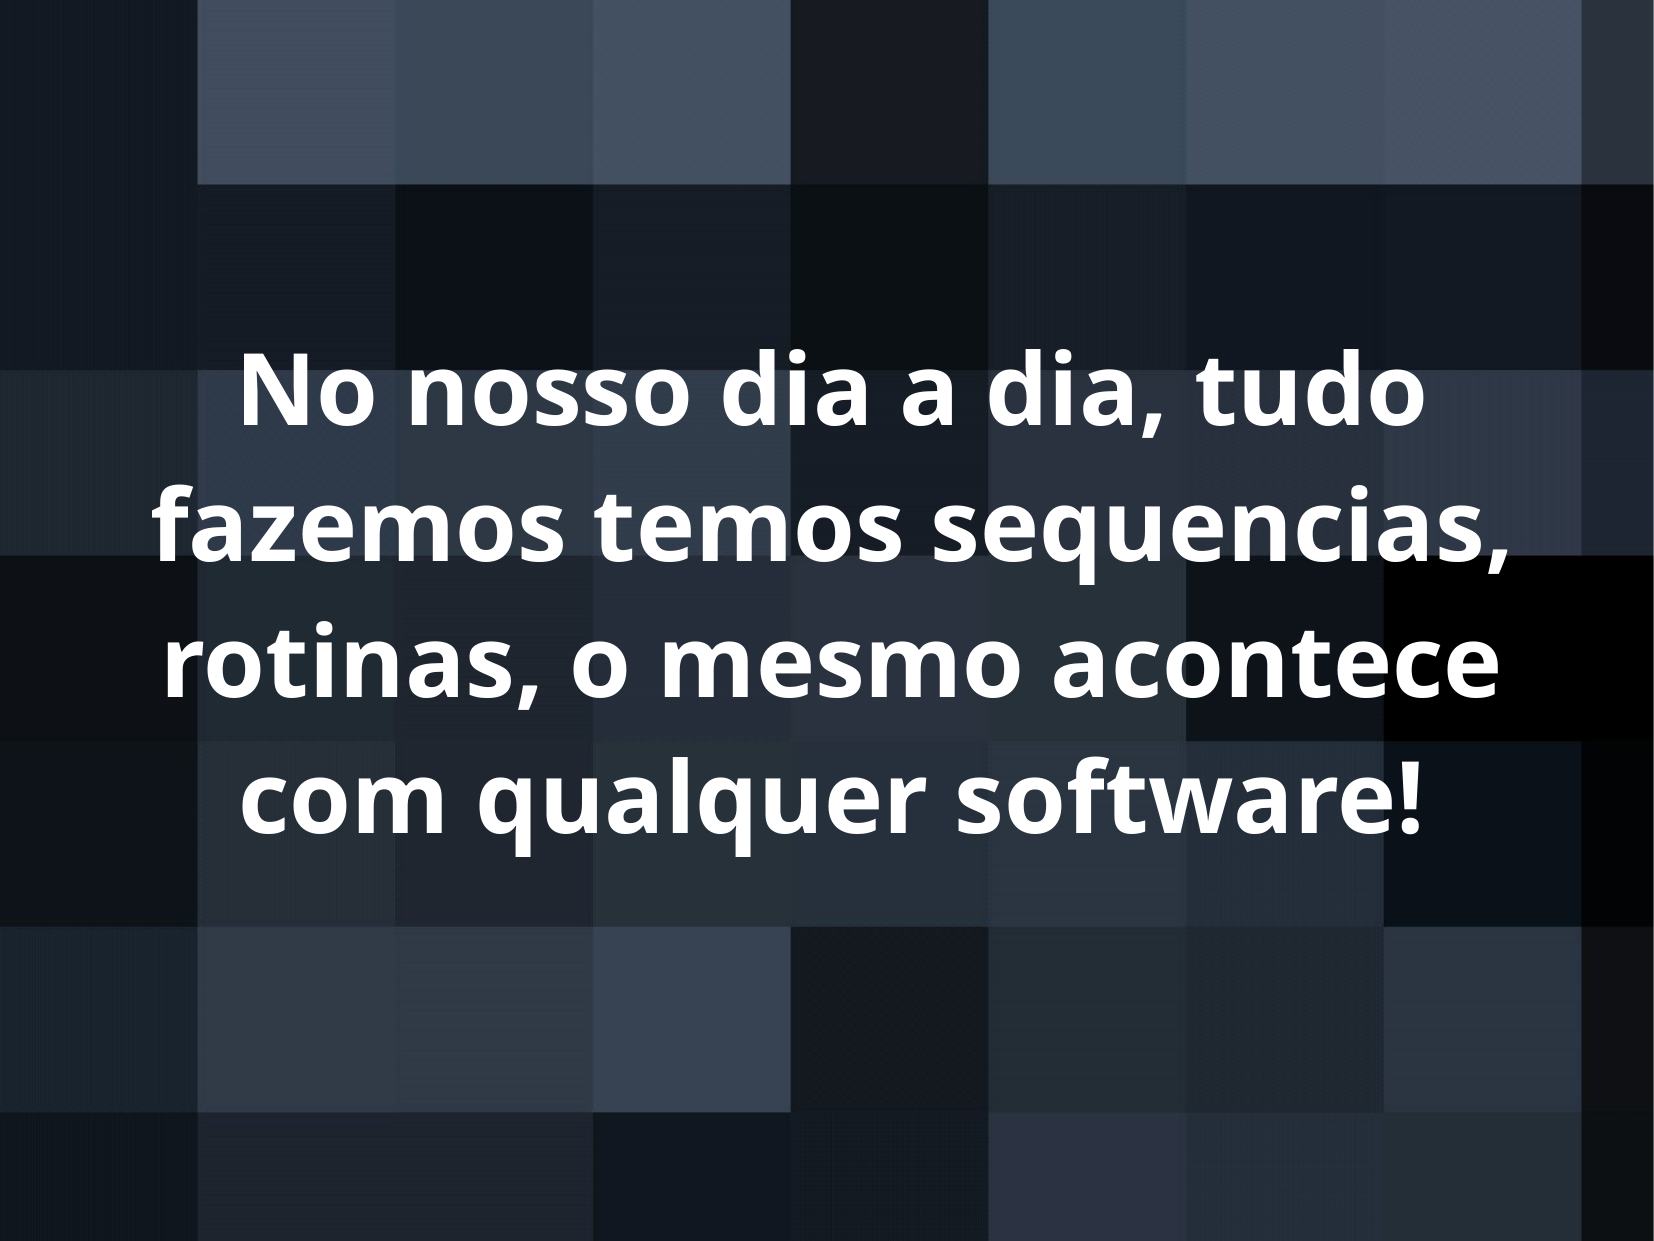

# No nosso dia a dia, tudo fazemos temos sequencias, rotinas, o mesmo acontece com qualquer software!